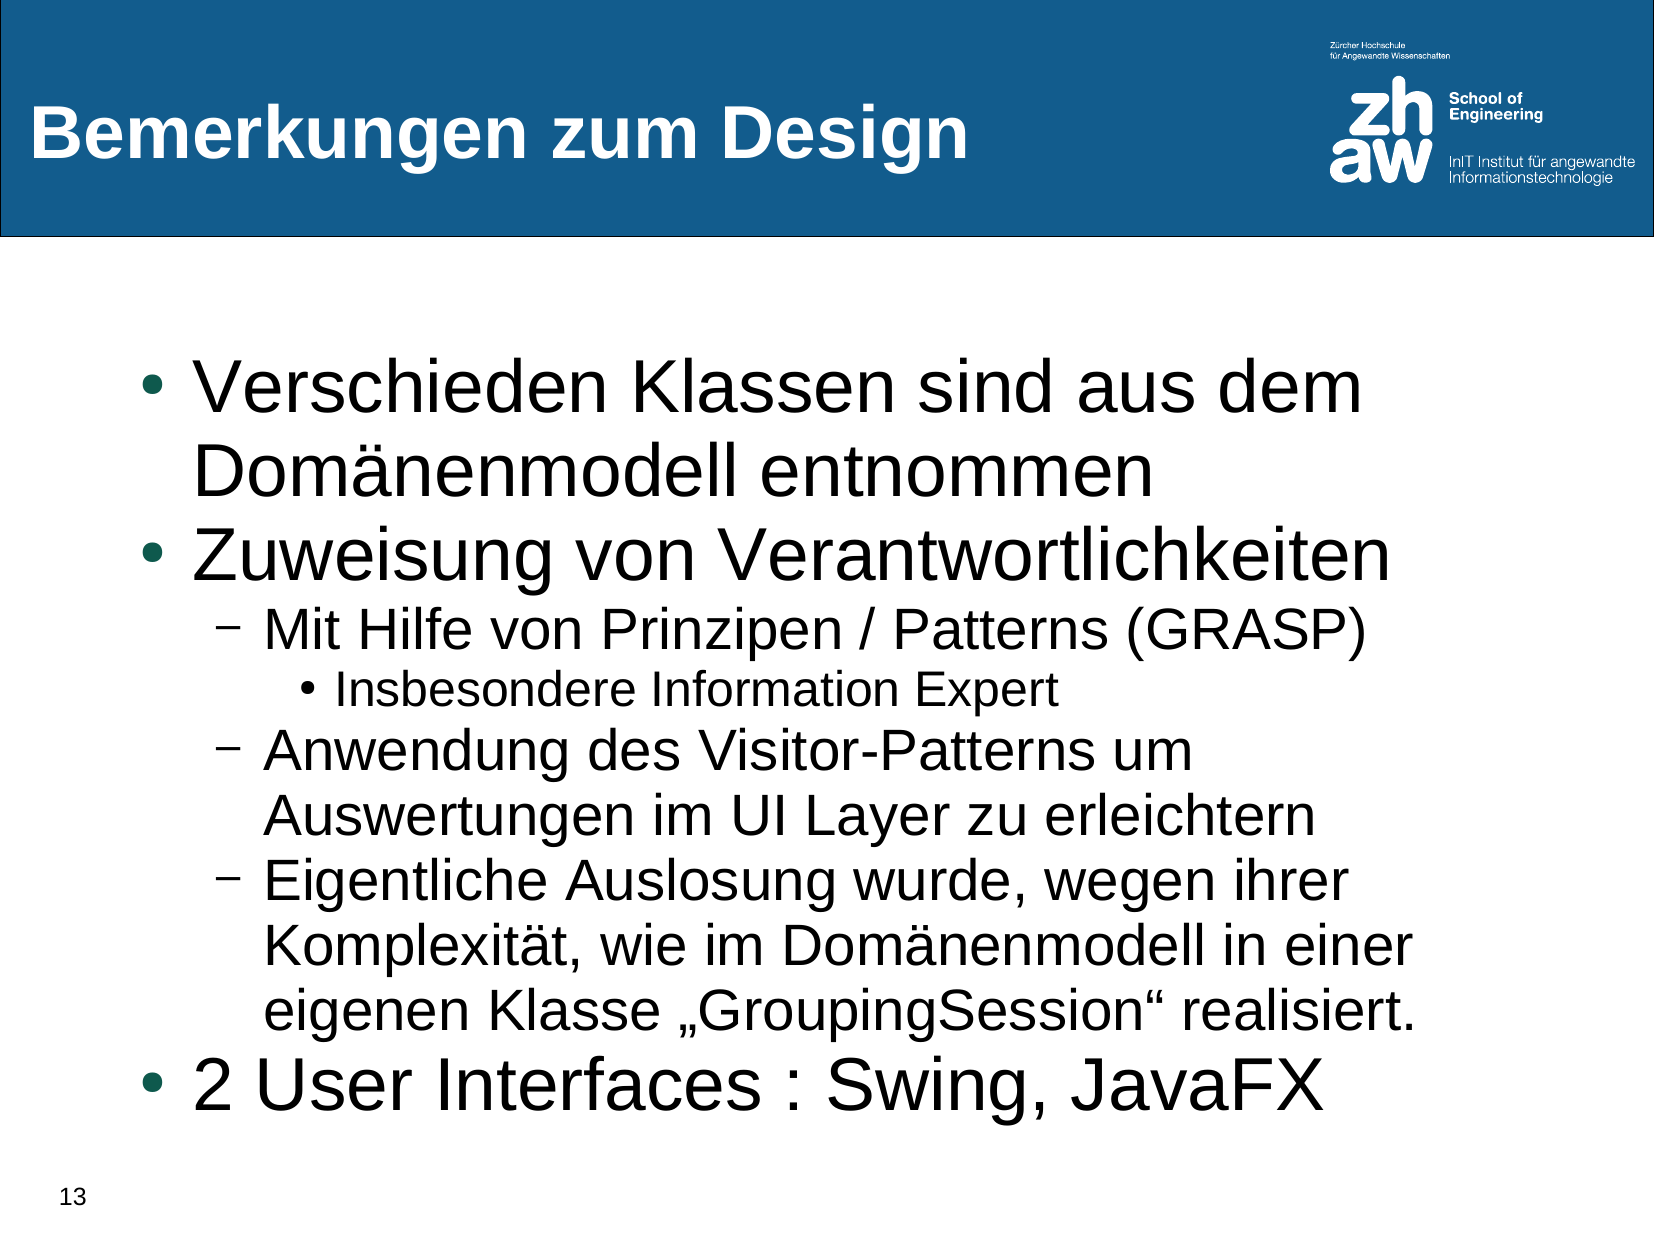

# Bemerkungen zum Design
Verschieden Klassen sind aus dem Domänenmodell entnommen
Zuweisung von Verantwortlichkeiten
Mit Hilfe von Prinzipen / Patterns (GRASP)
Insbesondere Information Expert
Anwendung des Visitor-Patterns um Auswertungen im UI Layer zu erleichtern
Eigentliche Auslosung wurde, wegen ihrer Komplexität, wie im Domänenmodell in einer eigenen Klasse „GroupingSession“ realisiert.
2 User Interfaces : Swing, JavaFX